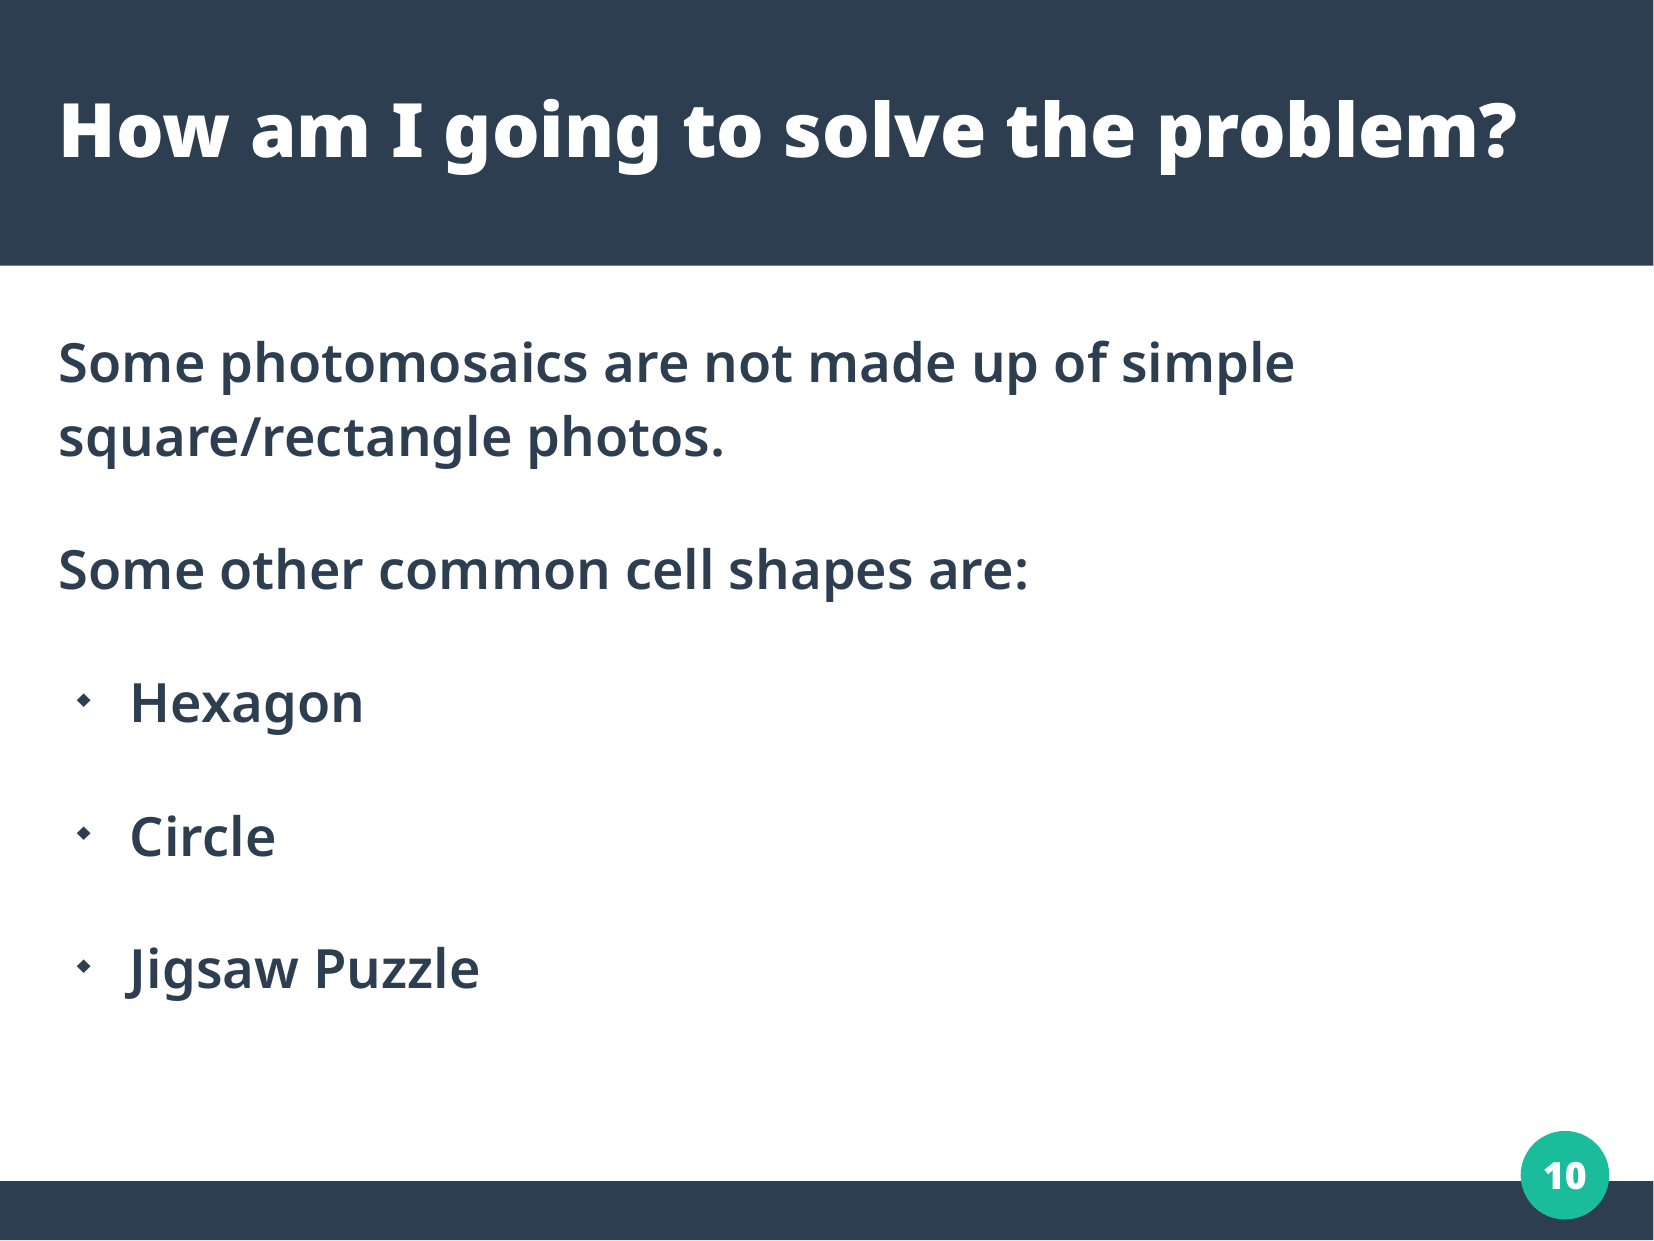

# How am I going to solve the problem?
Some photomosaics are not made up of simple square/rectangle photos.
Some other common cell shapes are:
Hexagon
Circle
Jigsaw Puzzle
10